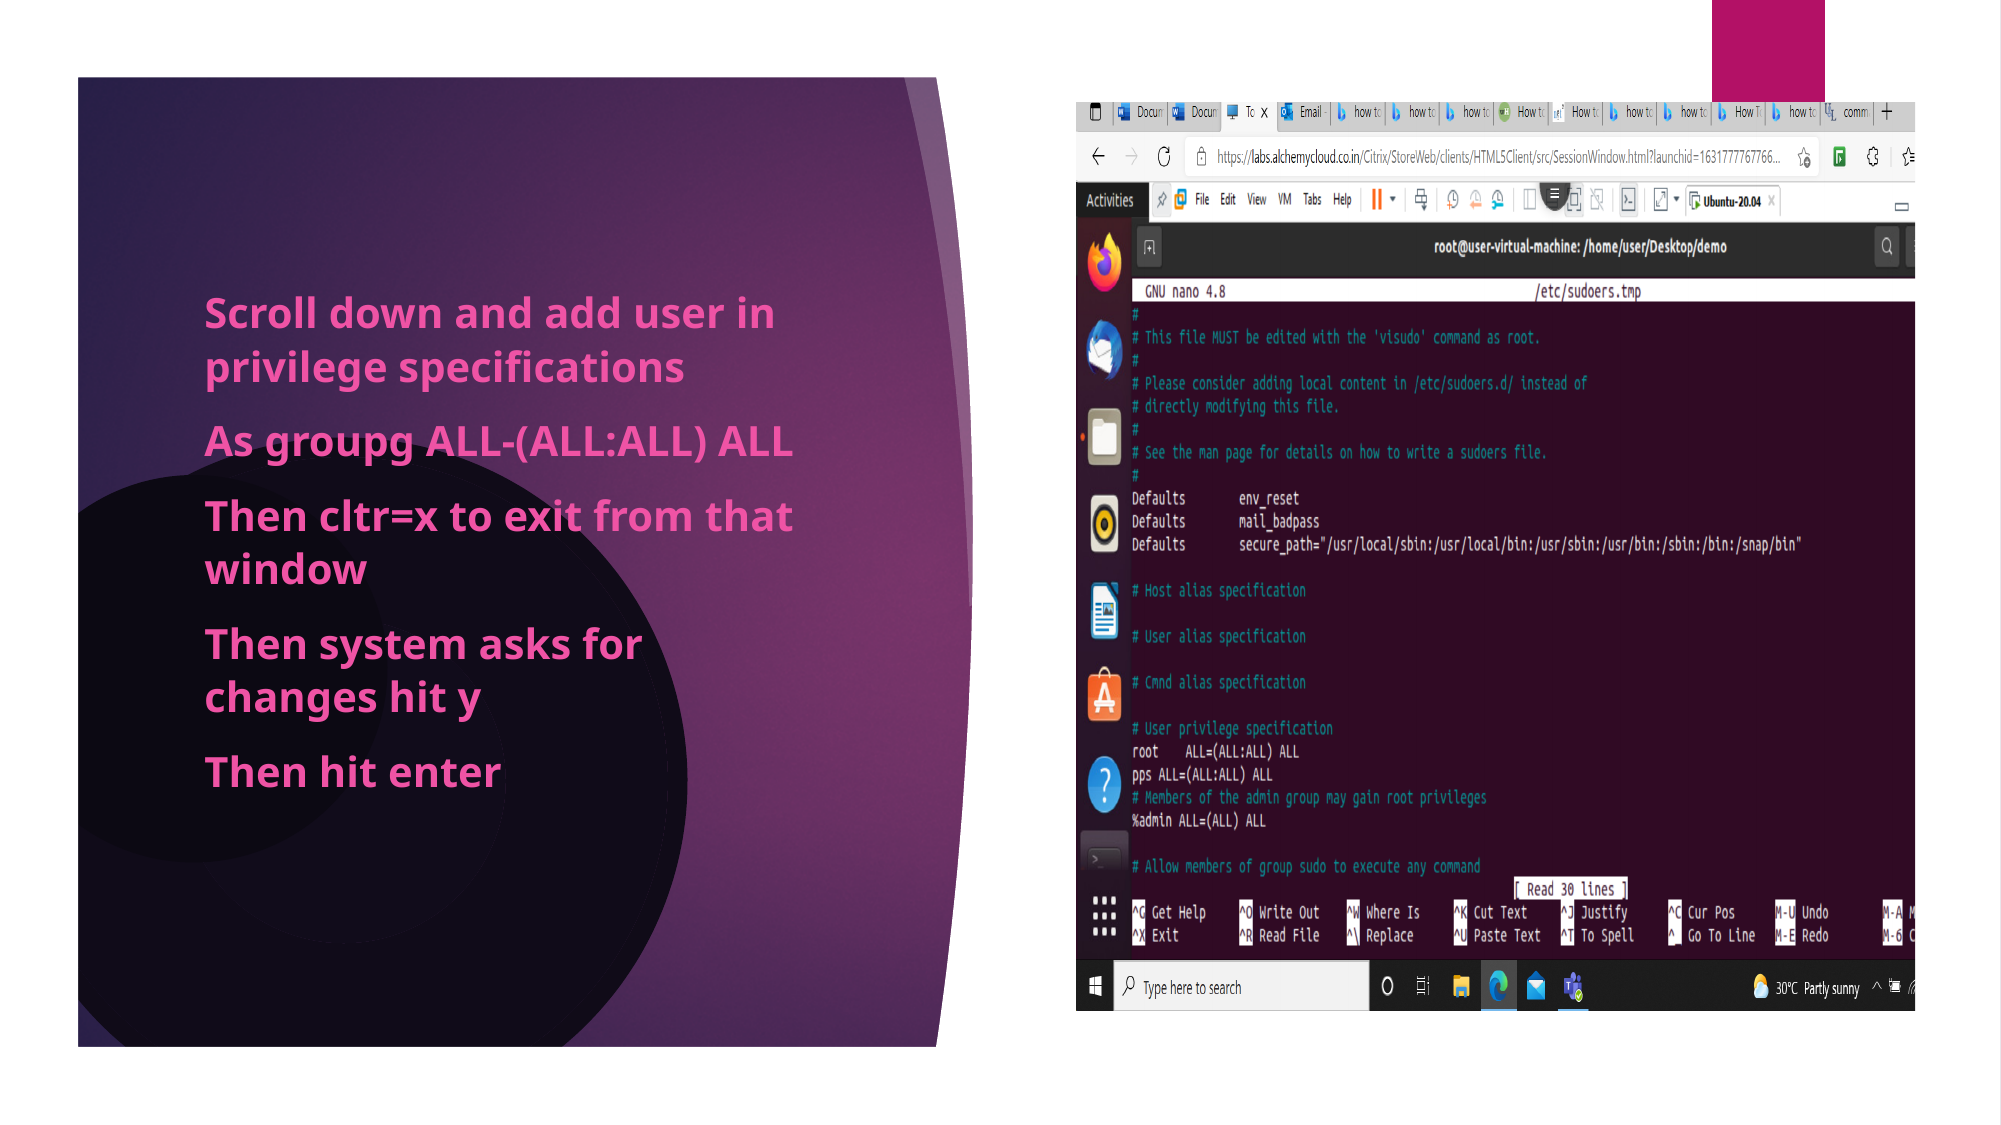

# Scroll down and add user in privilege specifications
As groupg ALL-(ALL:ALL) ALL
Then cltr=x to exit from that window
Then system asks for changes hit y
Then hit enter